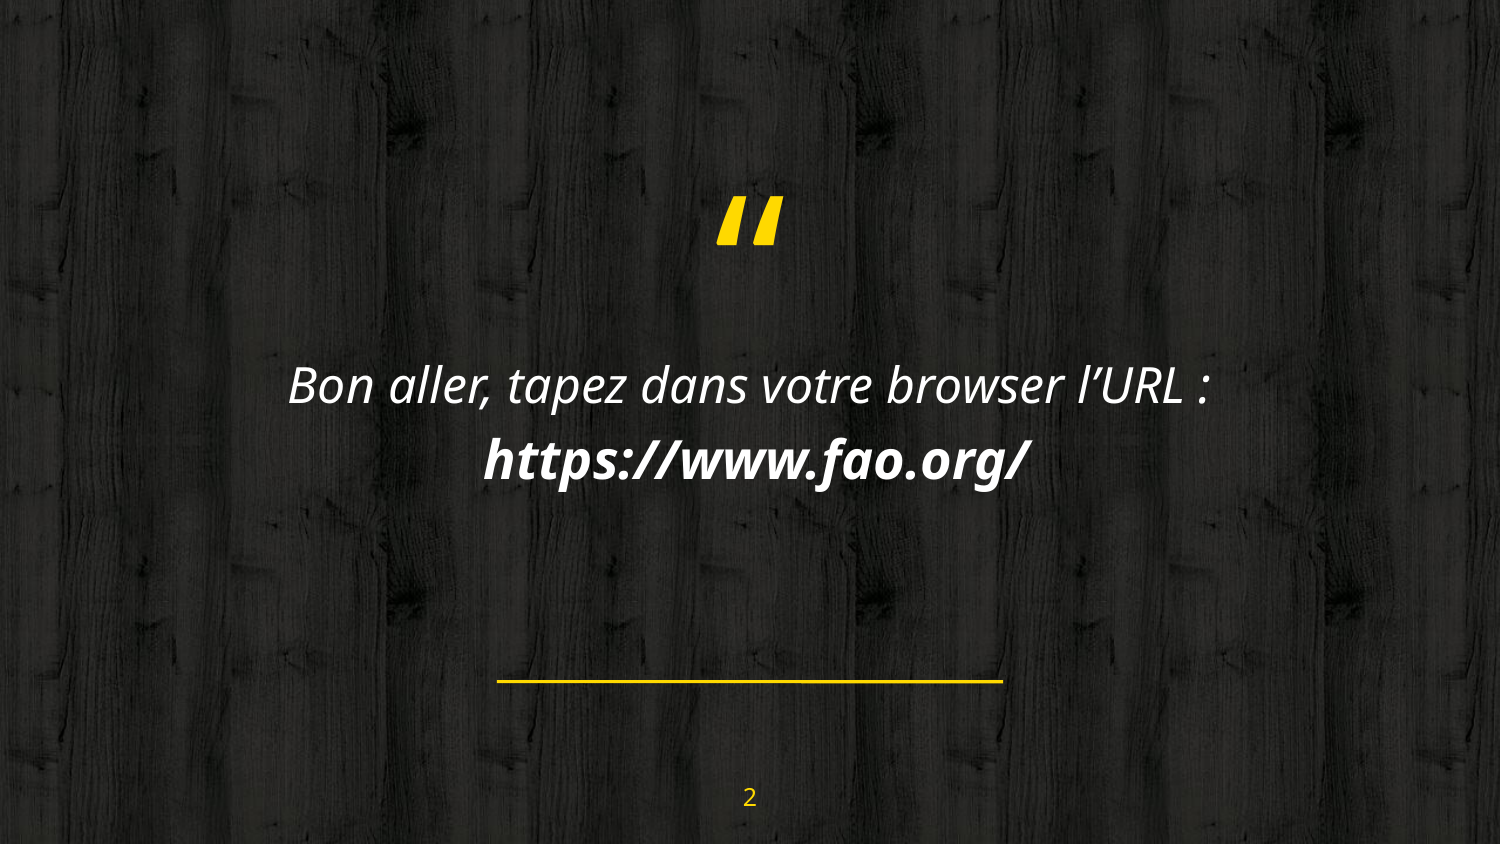

Bon aller, tapez dans votre browser l’URL :
 https://www.fao.org/